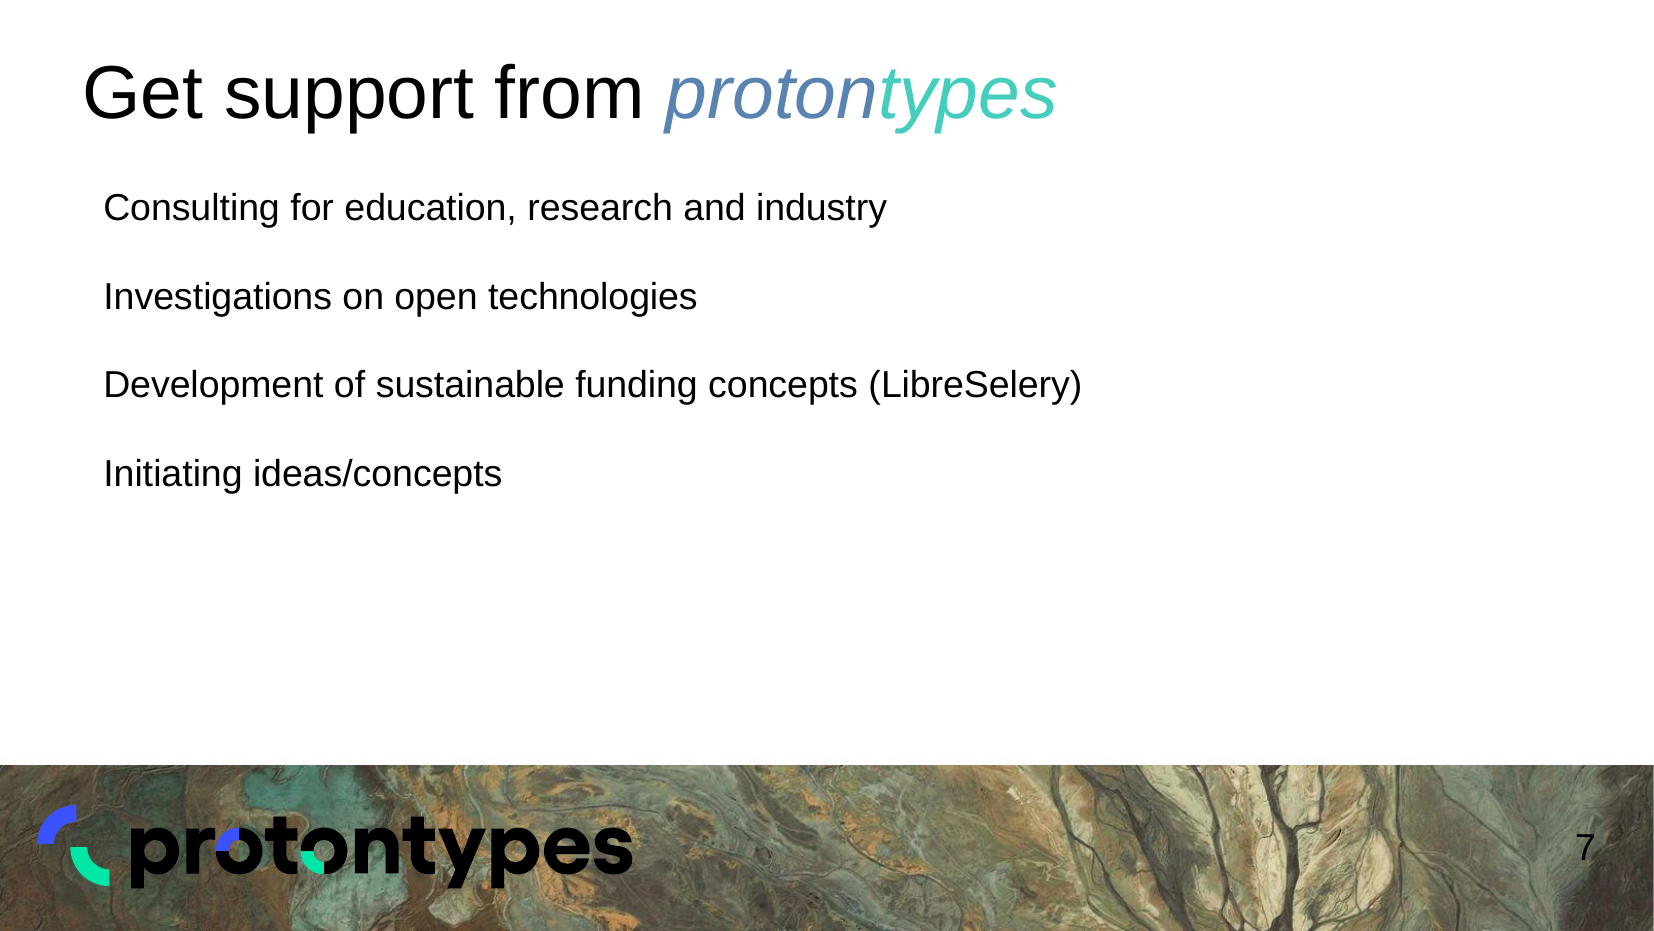

# Get support from protontypes
Consulting for education, research and industry
Investigations on open technologies
Development of sustainable funding concepts (LibreSelery)
Initiating ideas/concepts
7